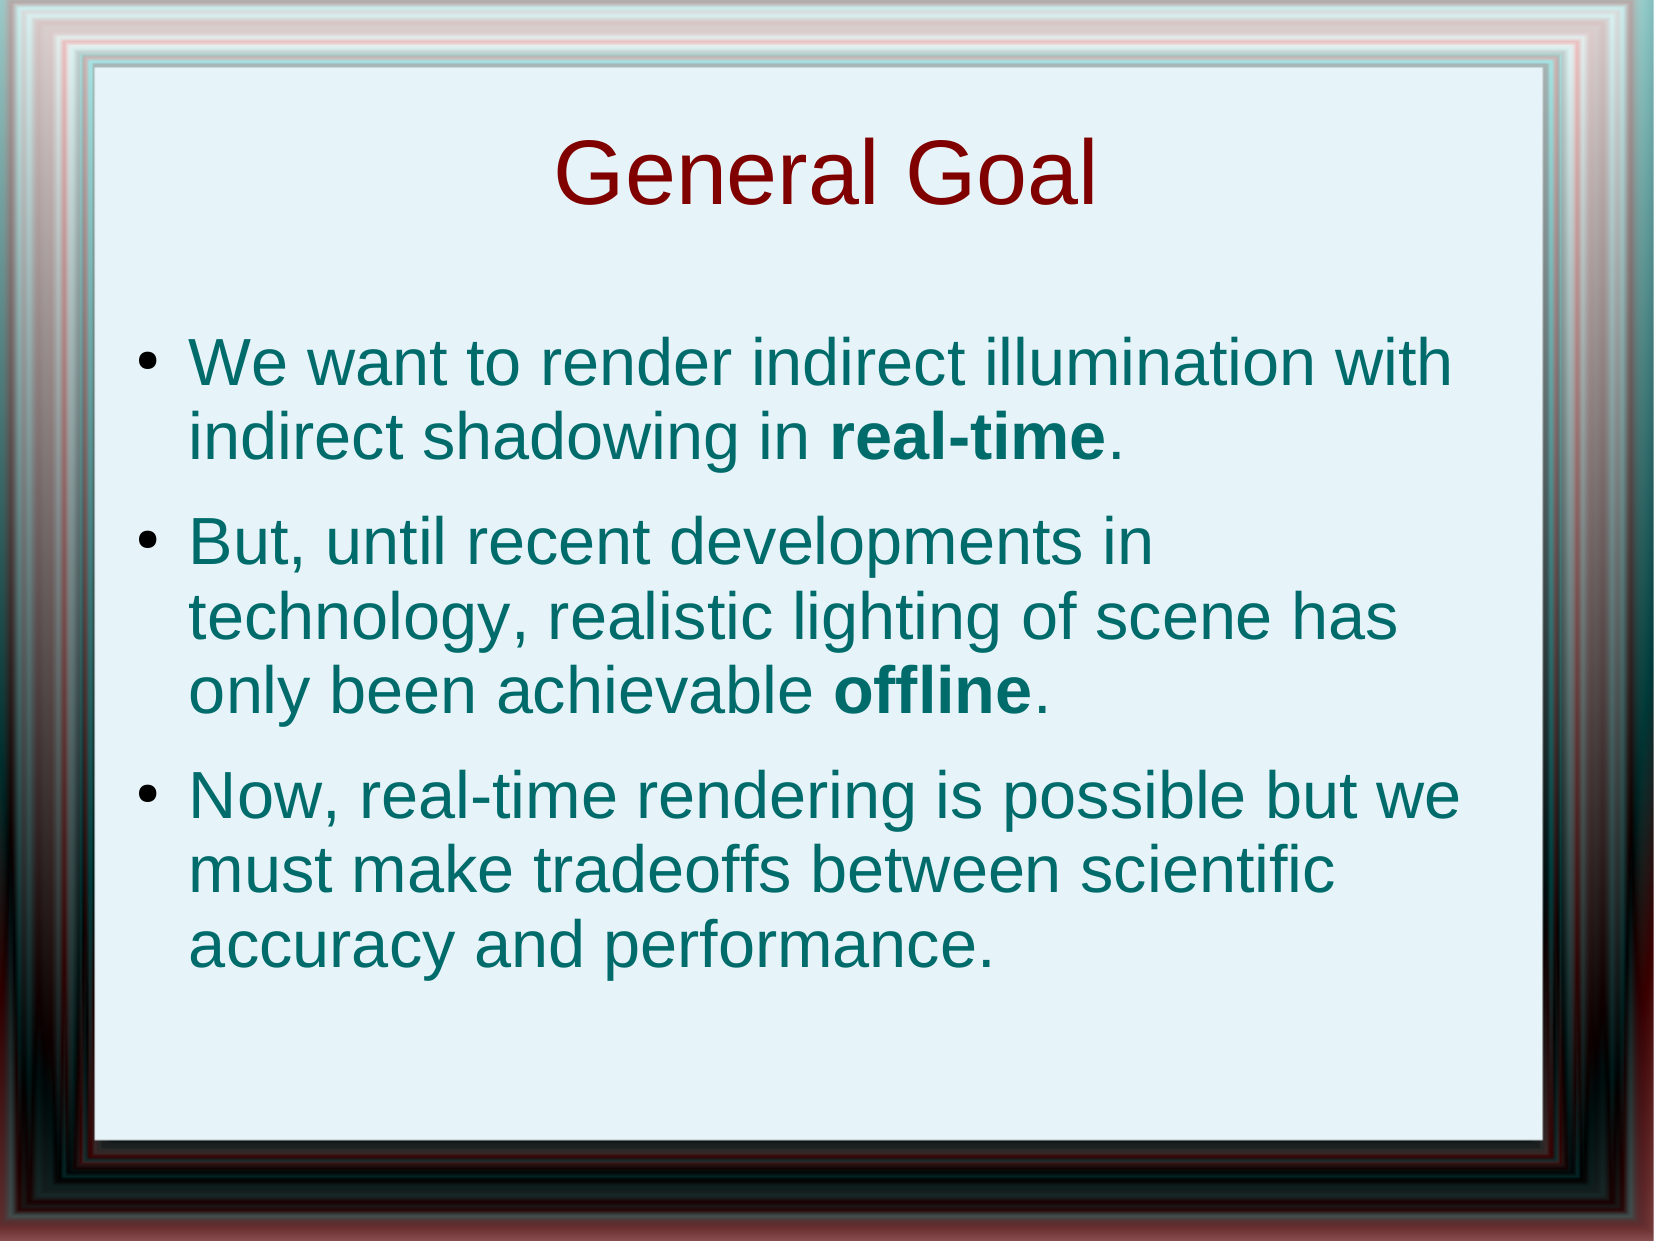

# General Goal
We want to render indirect illumination with indirect shadowing in real-time.
But, until recent developments in technology, realistic lighting of scene has only been achievable offline.
Now, real-time rendering is possible but we must make tradeoffs between scientific accuracy and performance.